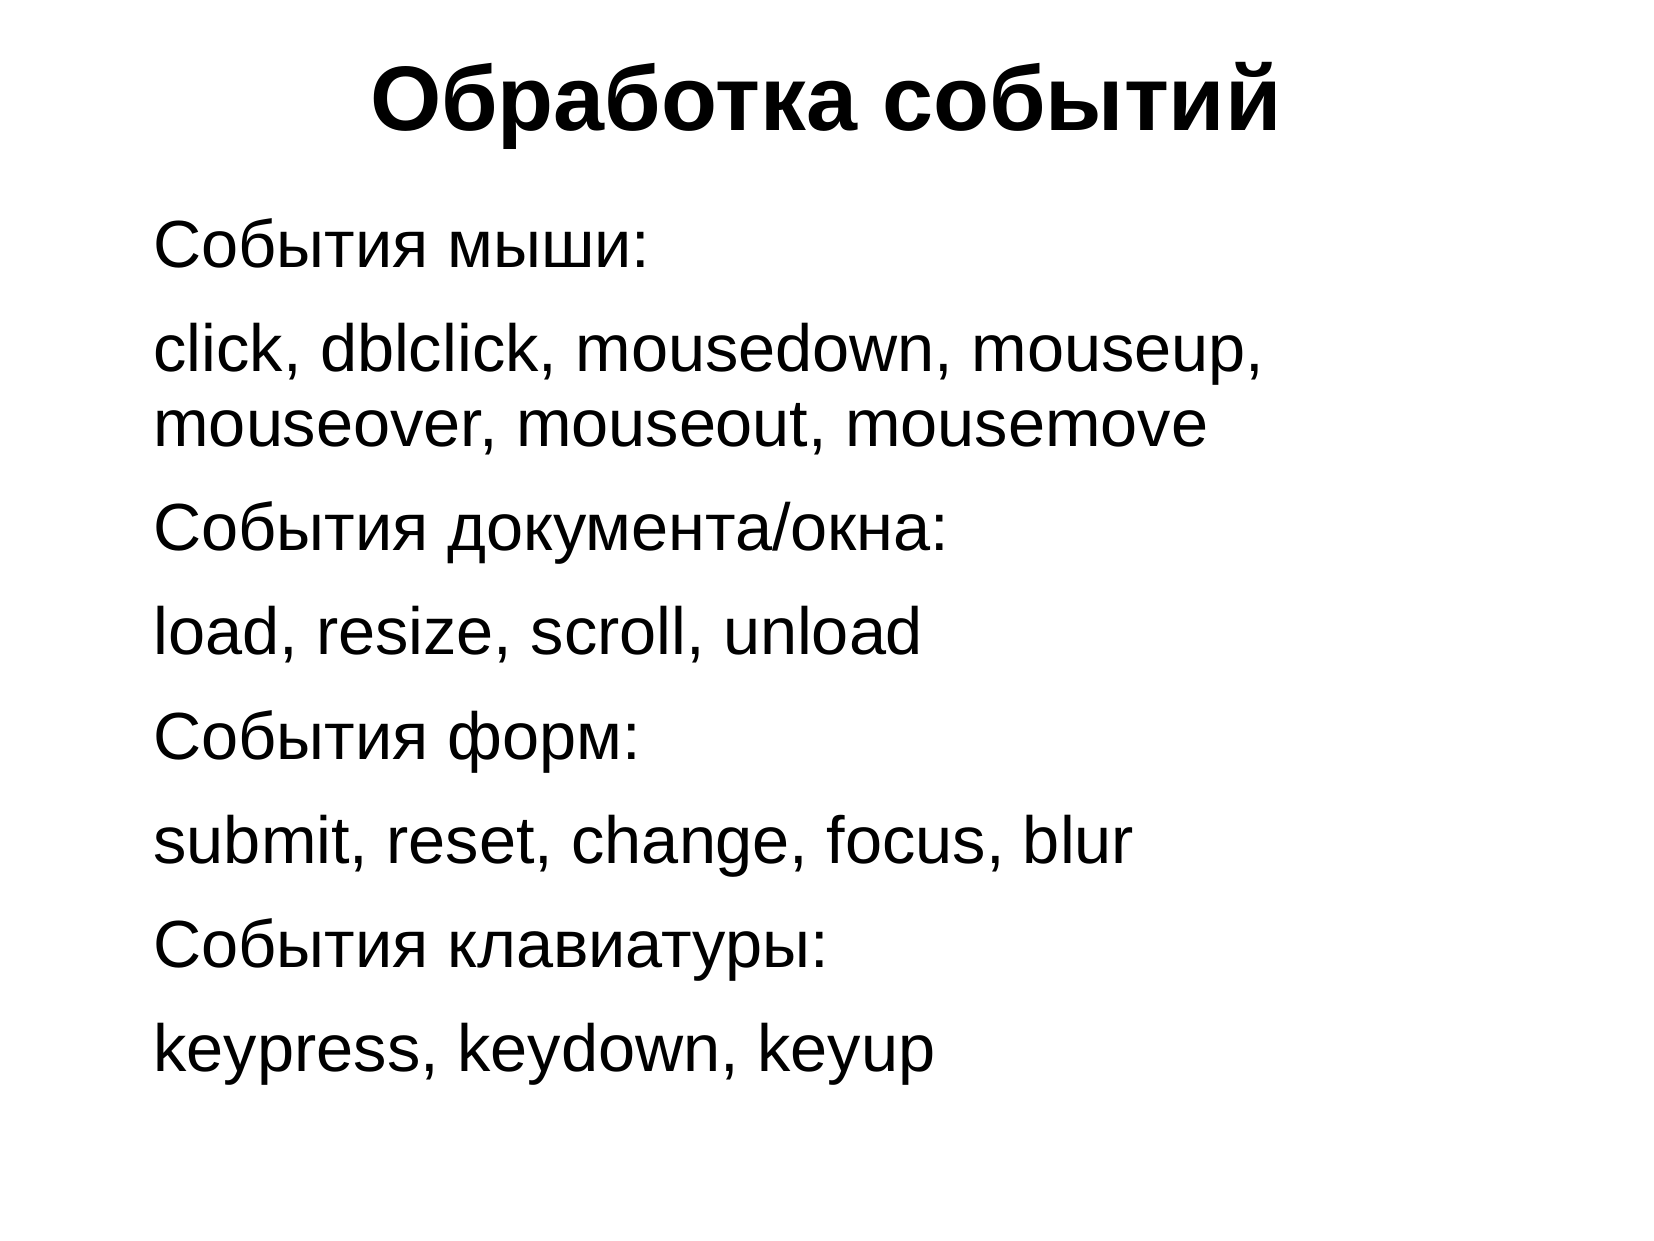

# Обработка событий
События мыши:
click, dblclick, mousedown, mouseup, mouseover, mouseout, mousemove
События документа/окна:
load, resize, scroll, unload
События форм:
submit, reset, change, focus, blur
События клавиатуры:
keypress, keydown, keyup